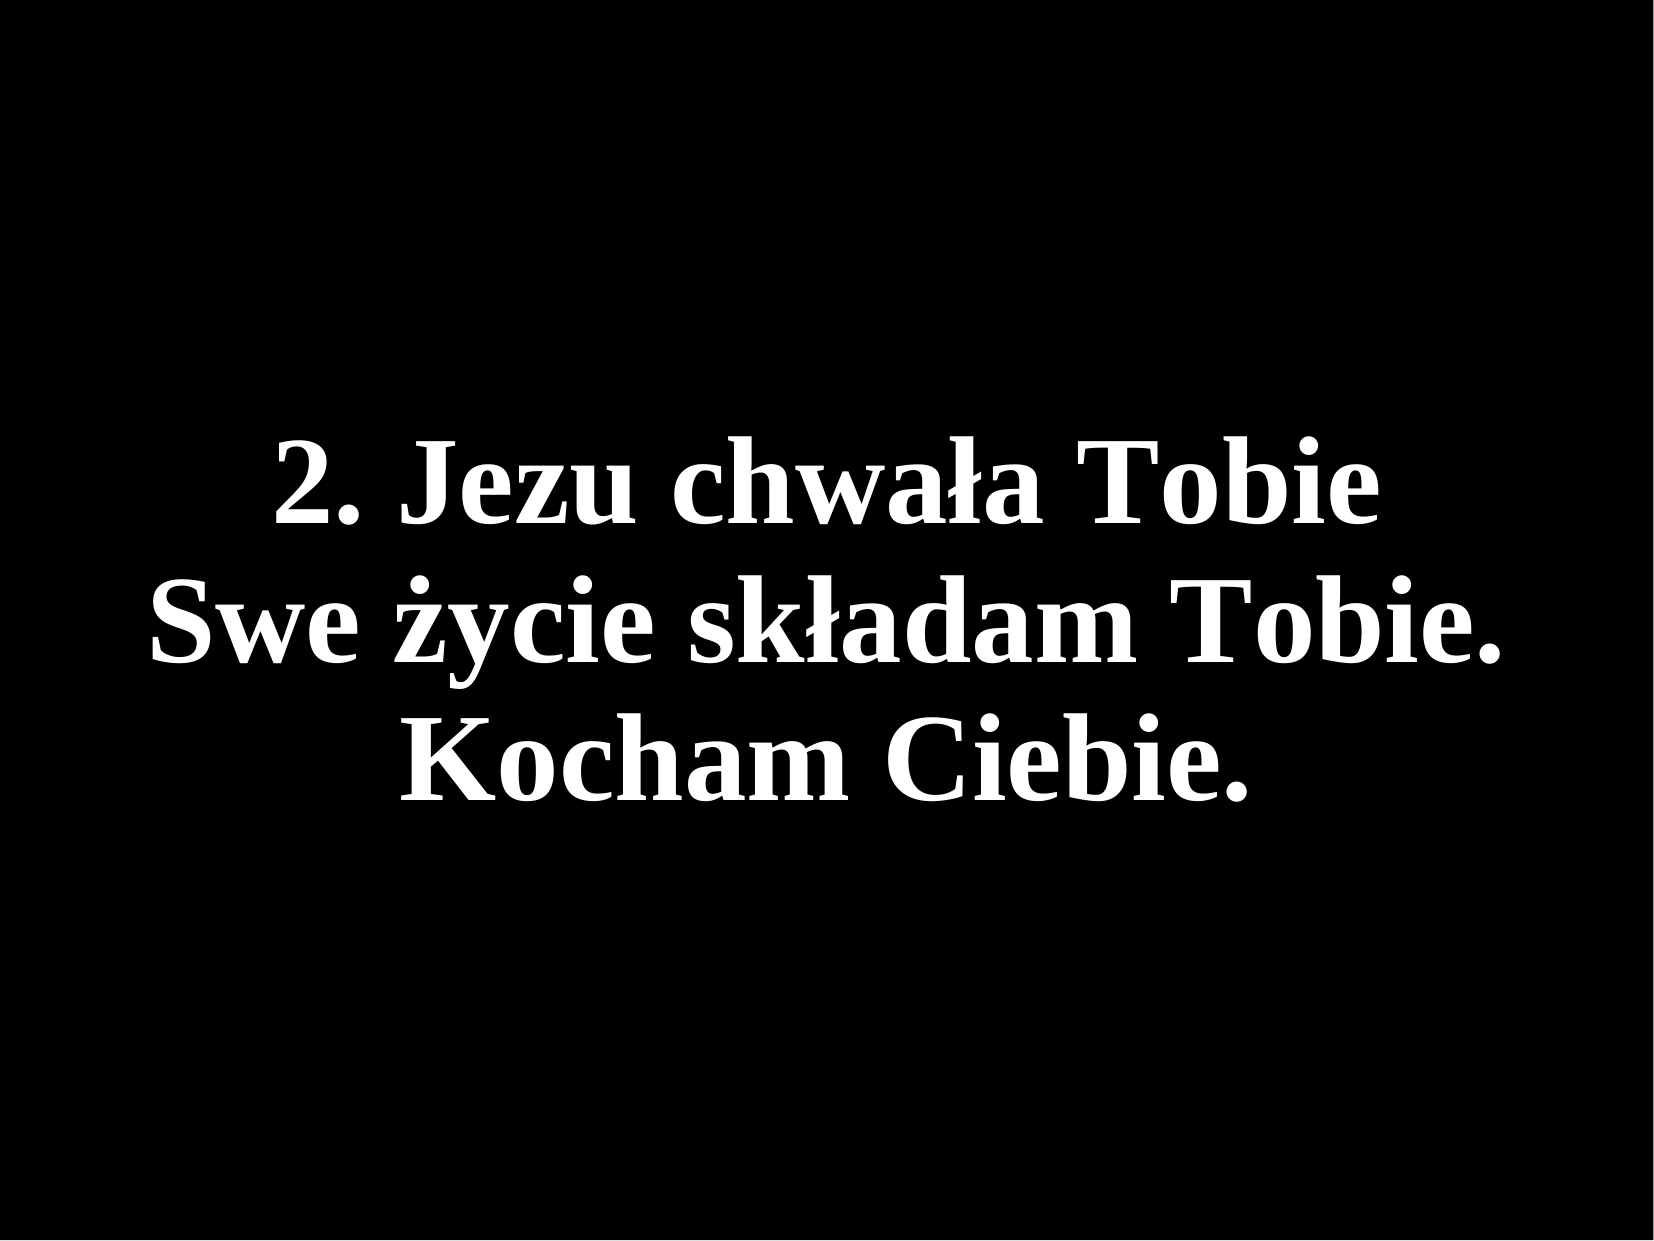

# 2. Jezu chwała Tobie Swe życie składam Tobie. Kocham Ciebie.